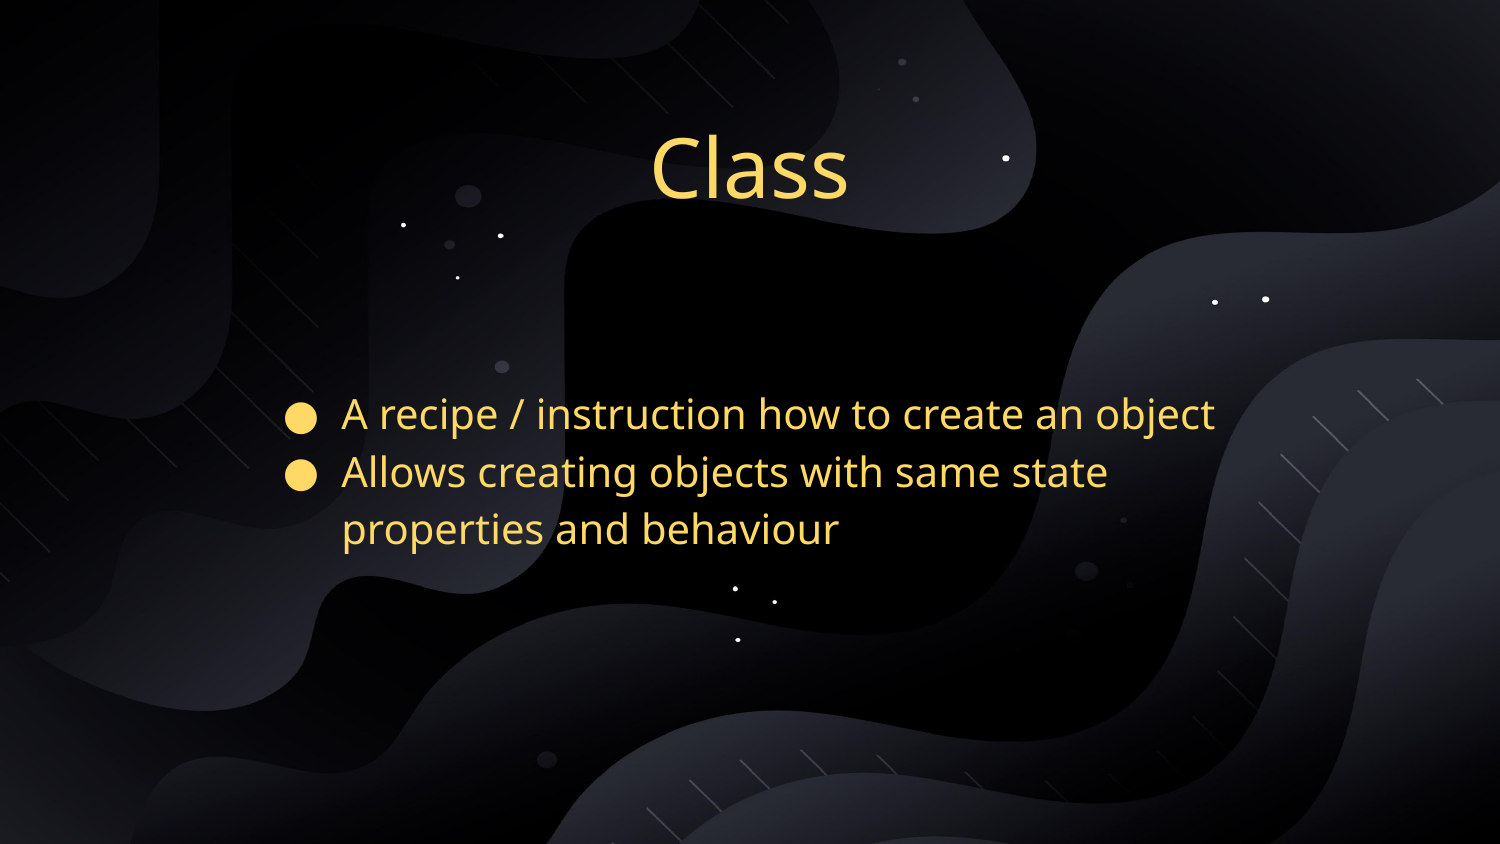

# Class
A recipe / instruction how to create an object
Allows creating objects with same state properties and behaviour